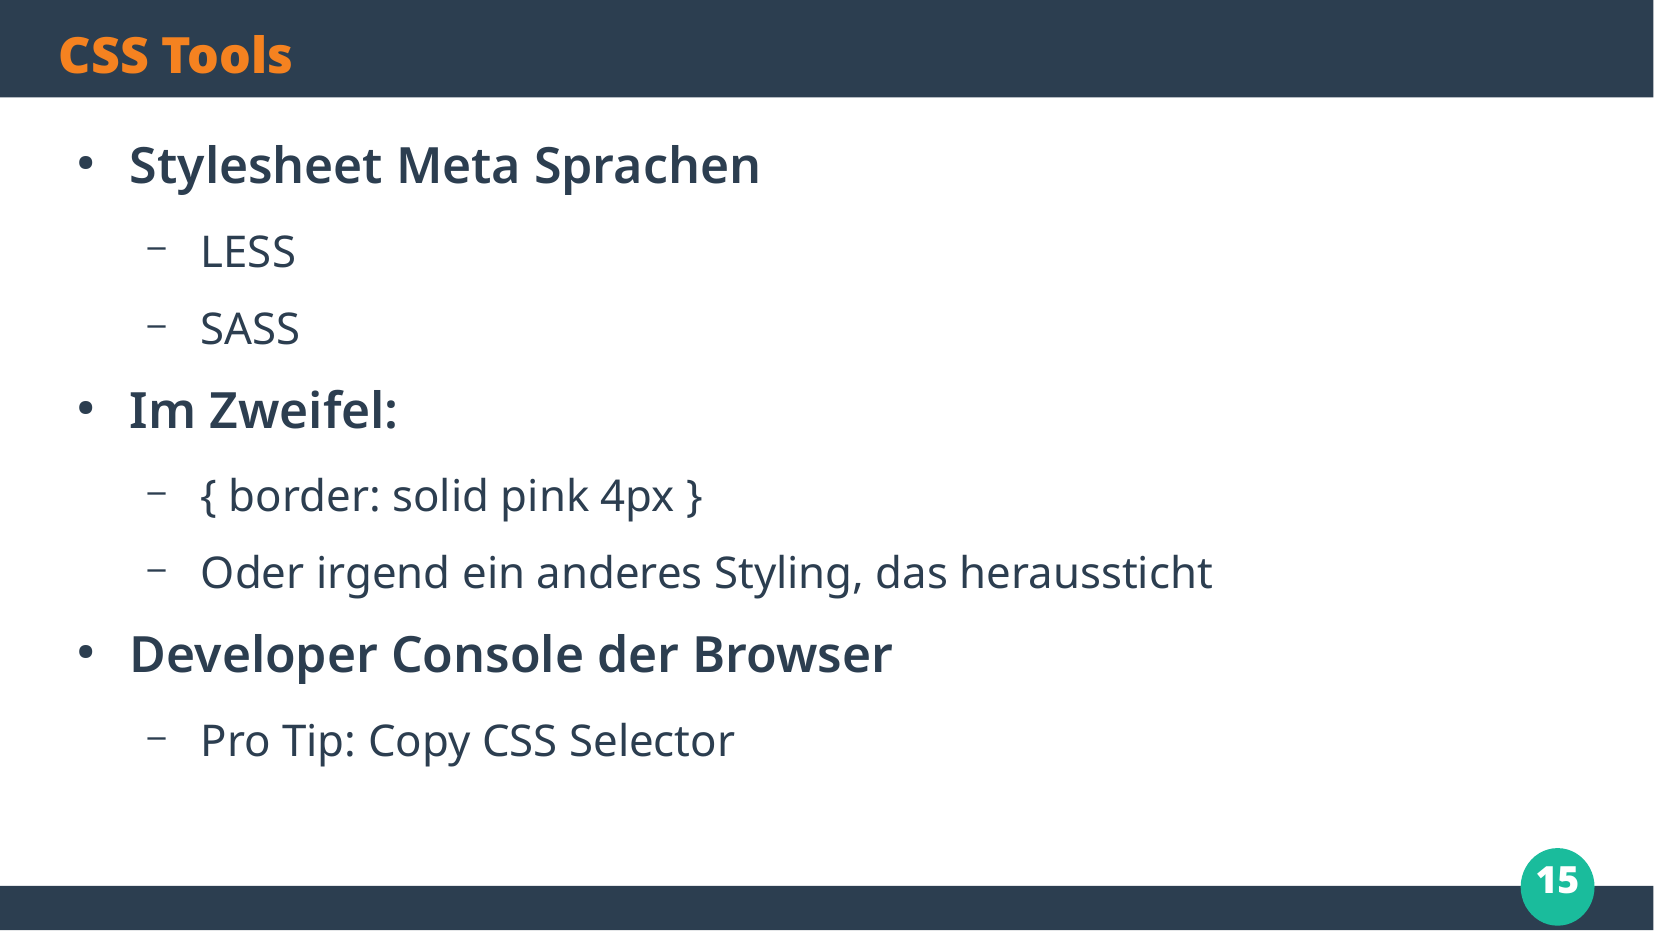

# CSS Tools
Stylesheet Meta Sprachen
LESS
SASS
Im Zweifel:
{ border: solid pink 4px }
Oder irgend ein anderes Styling, das heraussticht
Developer Console der Browser
Pro Tip: Copy CSS Selector
15